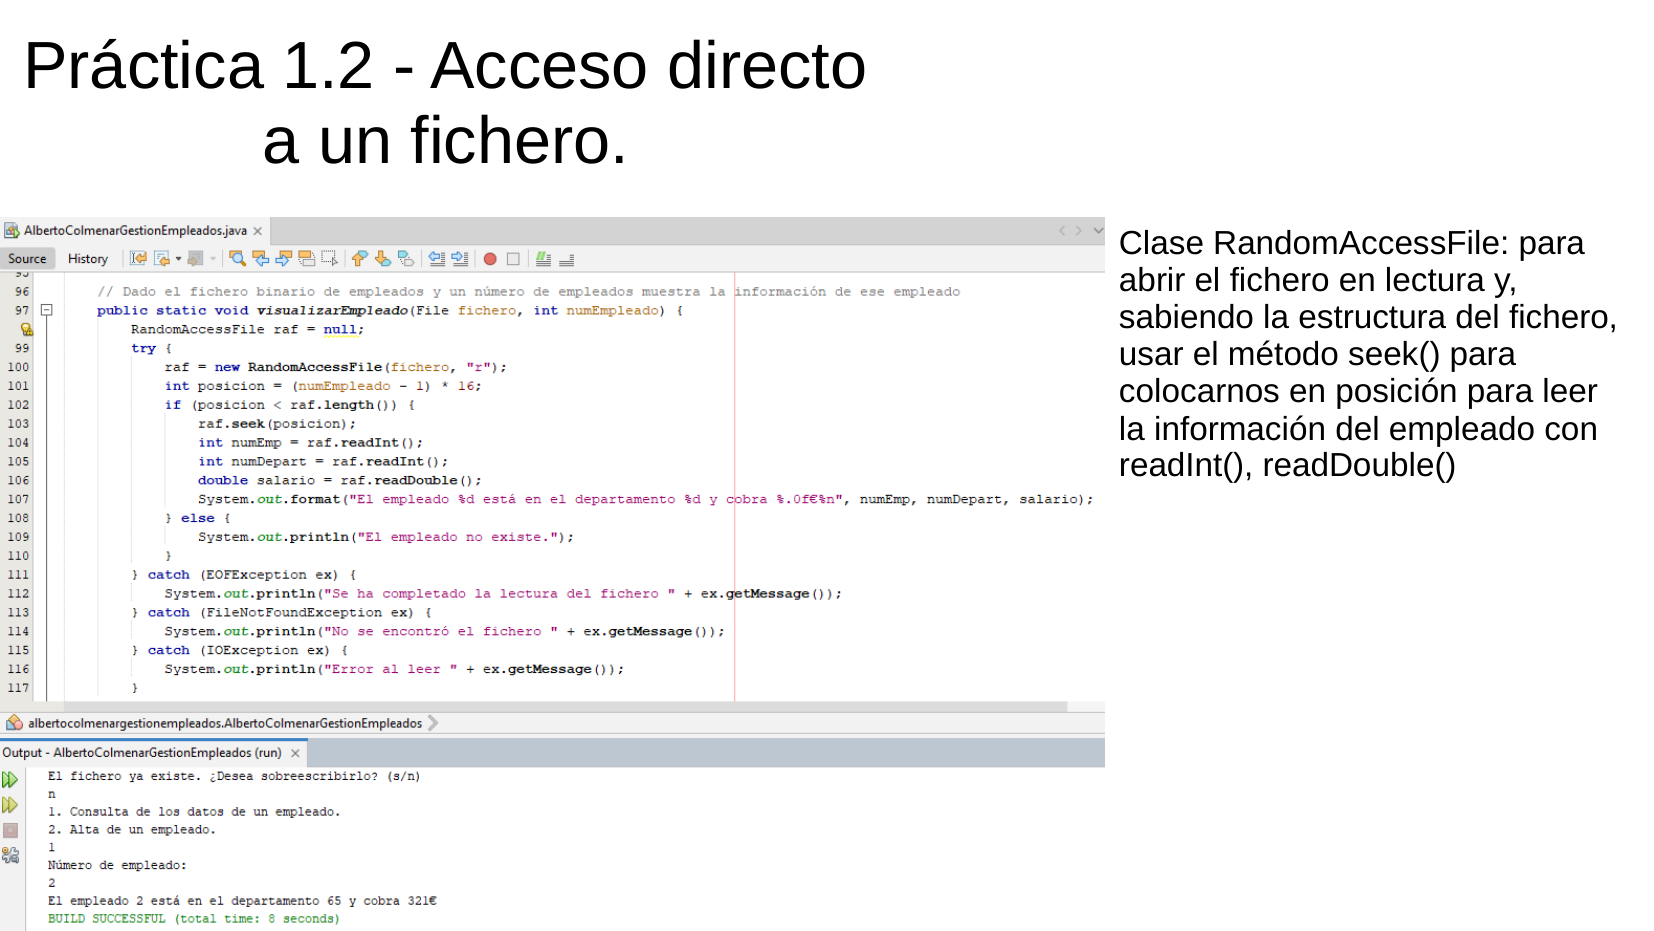

# Práctica 1.2 - Acceso directo a un fichero.
Clase RandomAccessFile: para abrir el fichero en lectura y, sabiendo la estructura del fichero, usar el método seek() para colocarnos en posición para leer la información del empleado con readInt(), readDouble()